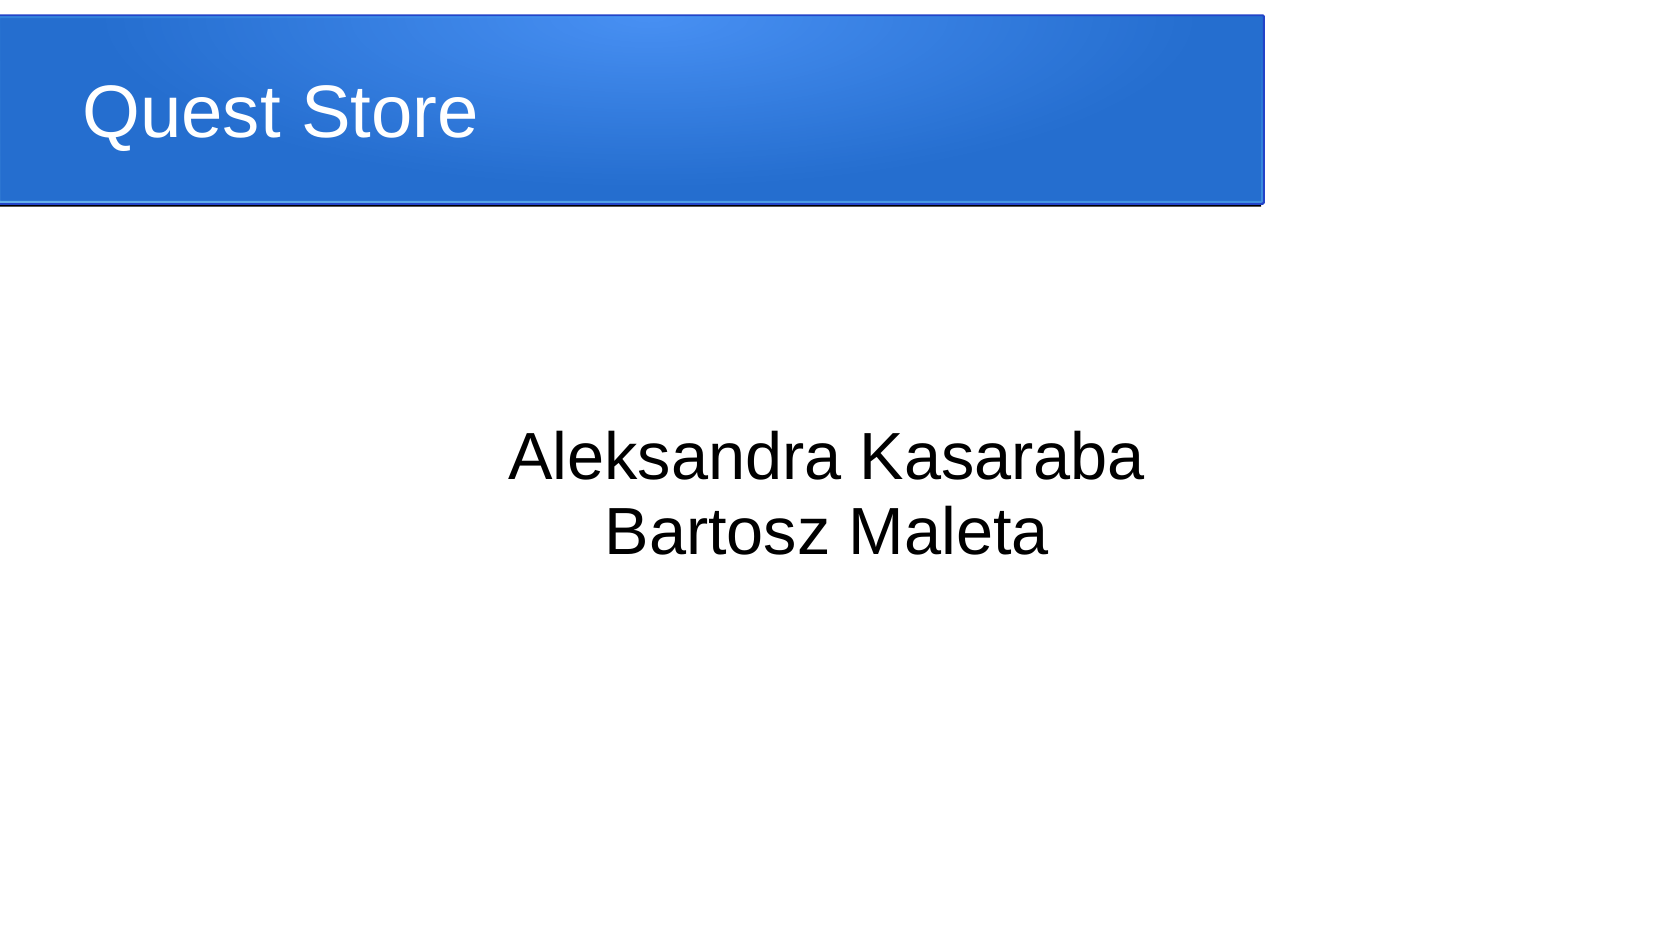

# Quest Store
Aleksandra Kasaraba
Bartosz Maleta